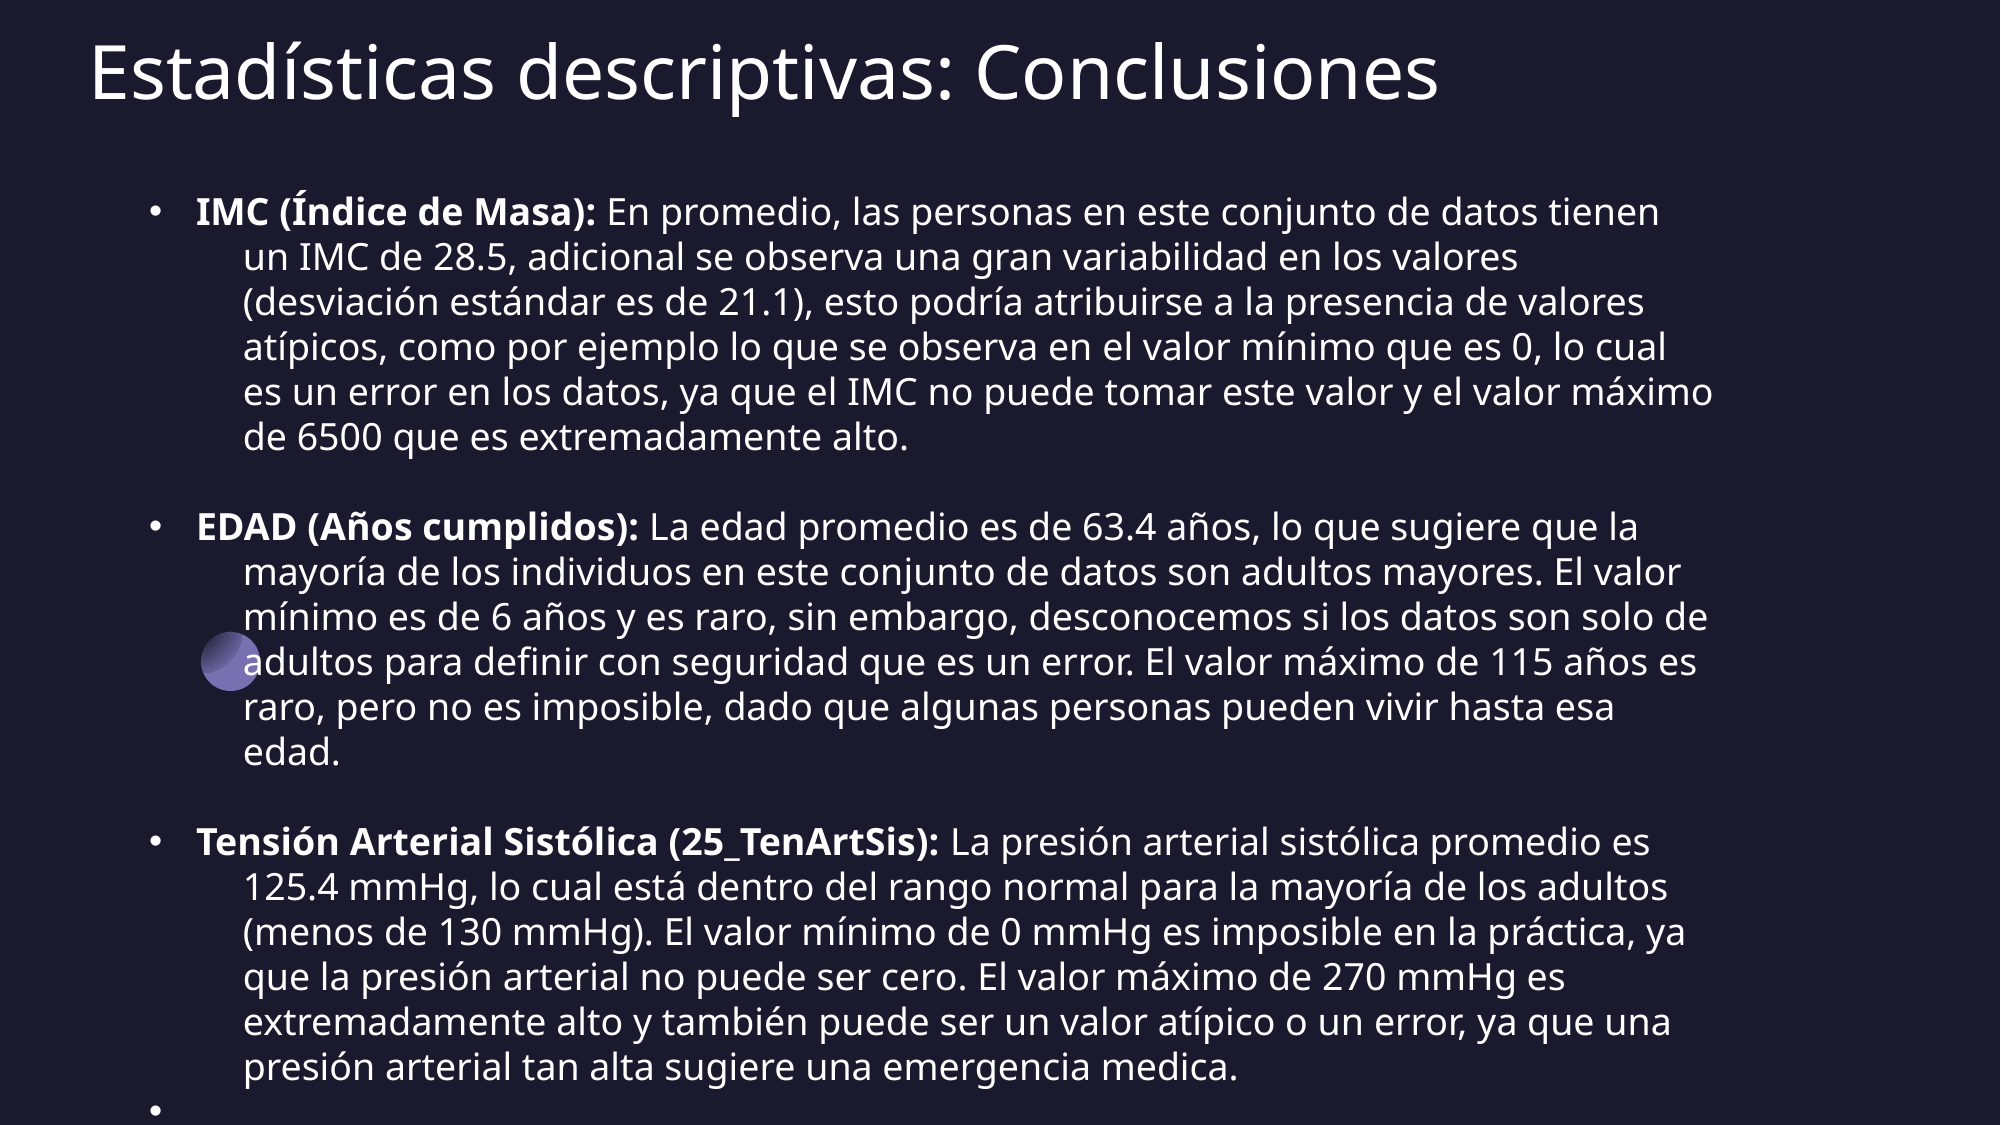

# Estadísticas descriptivas: Conclusiones
IMC (Índice de Masa): En promedio, las personas en este conjunto de datos tienen un IMC de 28.5, adicional se observa una gran variabilidad en los valores (desviación estándar es de 21.1), esto podría atribuirse a la presencia de valores atípicos, como por ejemplo lo que se observa en el valor mínimo que es 0, lo cual es un error en los datos, ya que el IMC no puede tomar este valor y el valor máximo de 6500 que es extremadamente alto.
EDAD (Años cumplidos): La edad promedio es de 63.4 años, lo que sugiere que la mayoría de los individuos en este conjunto de datos son adultos mayores. El valor mínimo es de 6 años y es raro, sin embargo, desconocemos si los datos son solo de adultos para definir con seguridad que es un error. El valor máximo de 115 años es raro, pero no es imposible, dado que algunas personas pueden vivir hasta esa edad.
Tensión Arterial Sistólica (25_TenArtSis): La presión arterial sistólica promedio es 125.4 mmHg, lo cual está dentro del rango normal para la mayoría de los adultos (menos de 130 mmHg). El valor mínimo de 0 mmHg es imposible en la práctica, ya que la presión arterial no puede ser cero. El valor máximo de 270 mmHg es extremadamente alto y también puede ser un valor atípico o un error, ya que una presión arterial tan alta sugiere una emergencia medica.